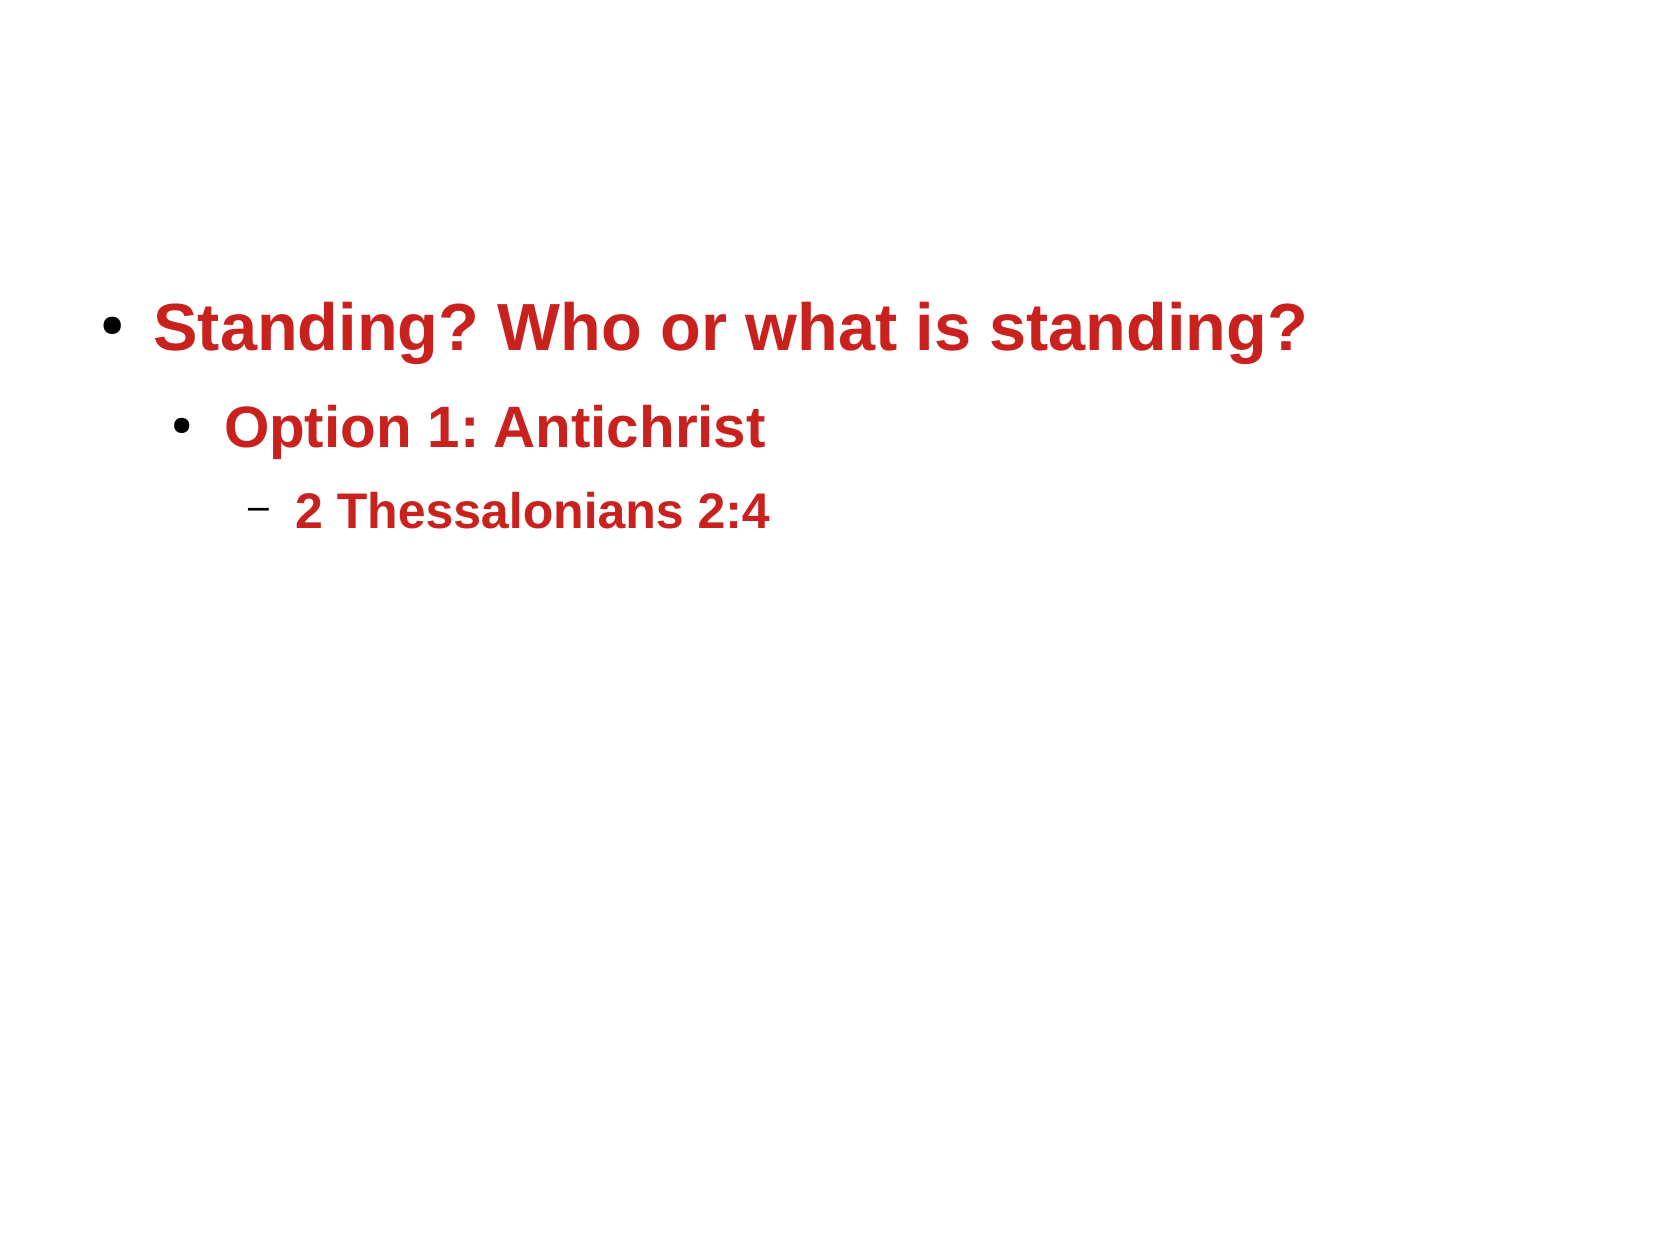

#
Standing? Who or what is standing?
Option 1: Antichrist
2 Thessalonians 2:4